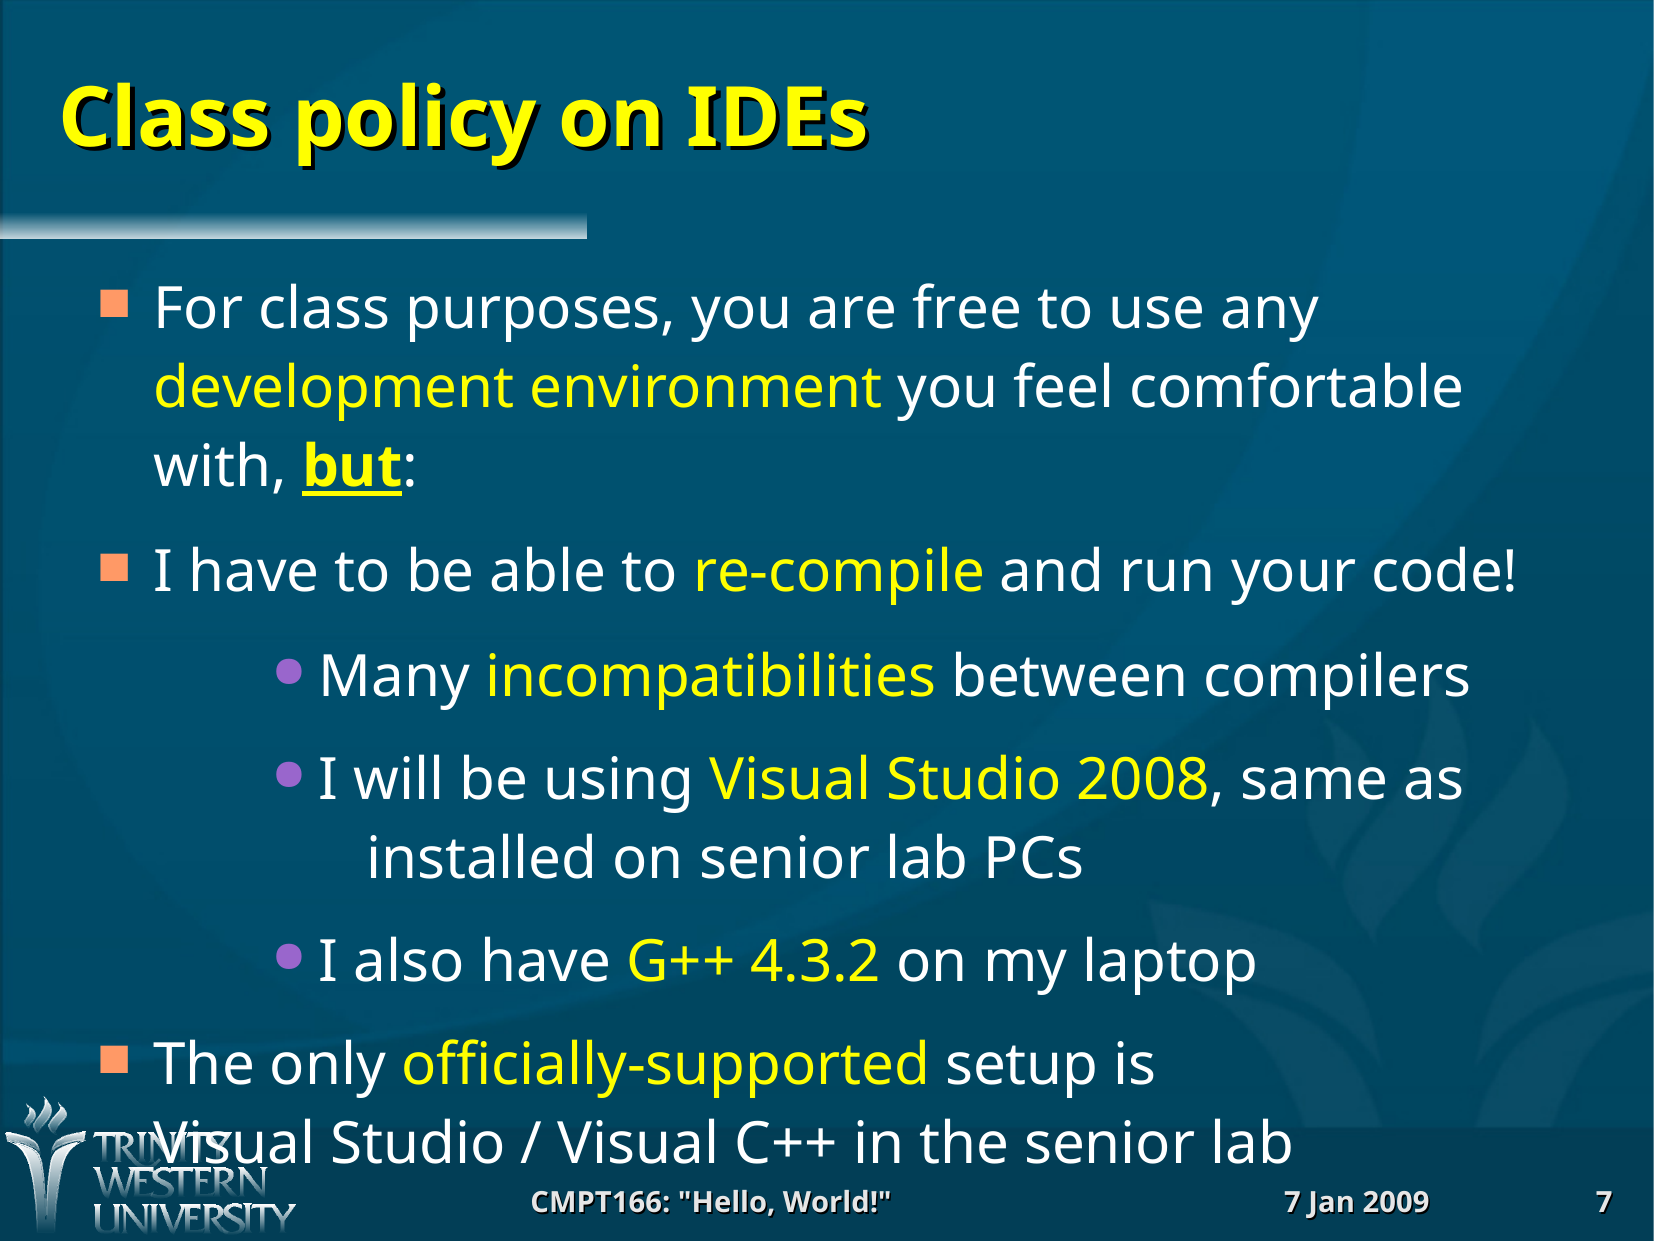

# Class policy on IDEs
For class purposes, you are free to use any development environment you feel comfortable with, but:
I have to be able to re-compile and run your code!
Many incompatibilities between compilers
I will be using Visual Studio 2008, same as installed on senior lab PCs
I also have G++ 4.3.2 on my laptop
The only officially-supported setup is
Visual Studio / Visual C++ in the senior lab
CMPT166: "Hello, World!"
7 Jan 2009
7